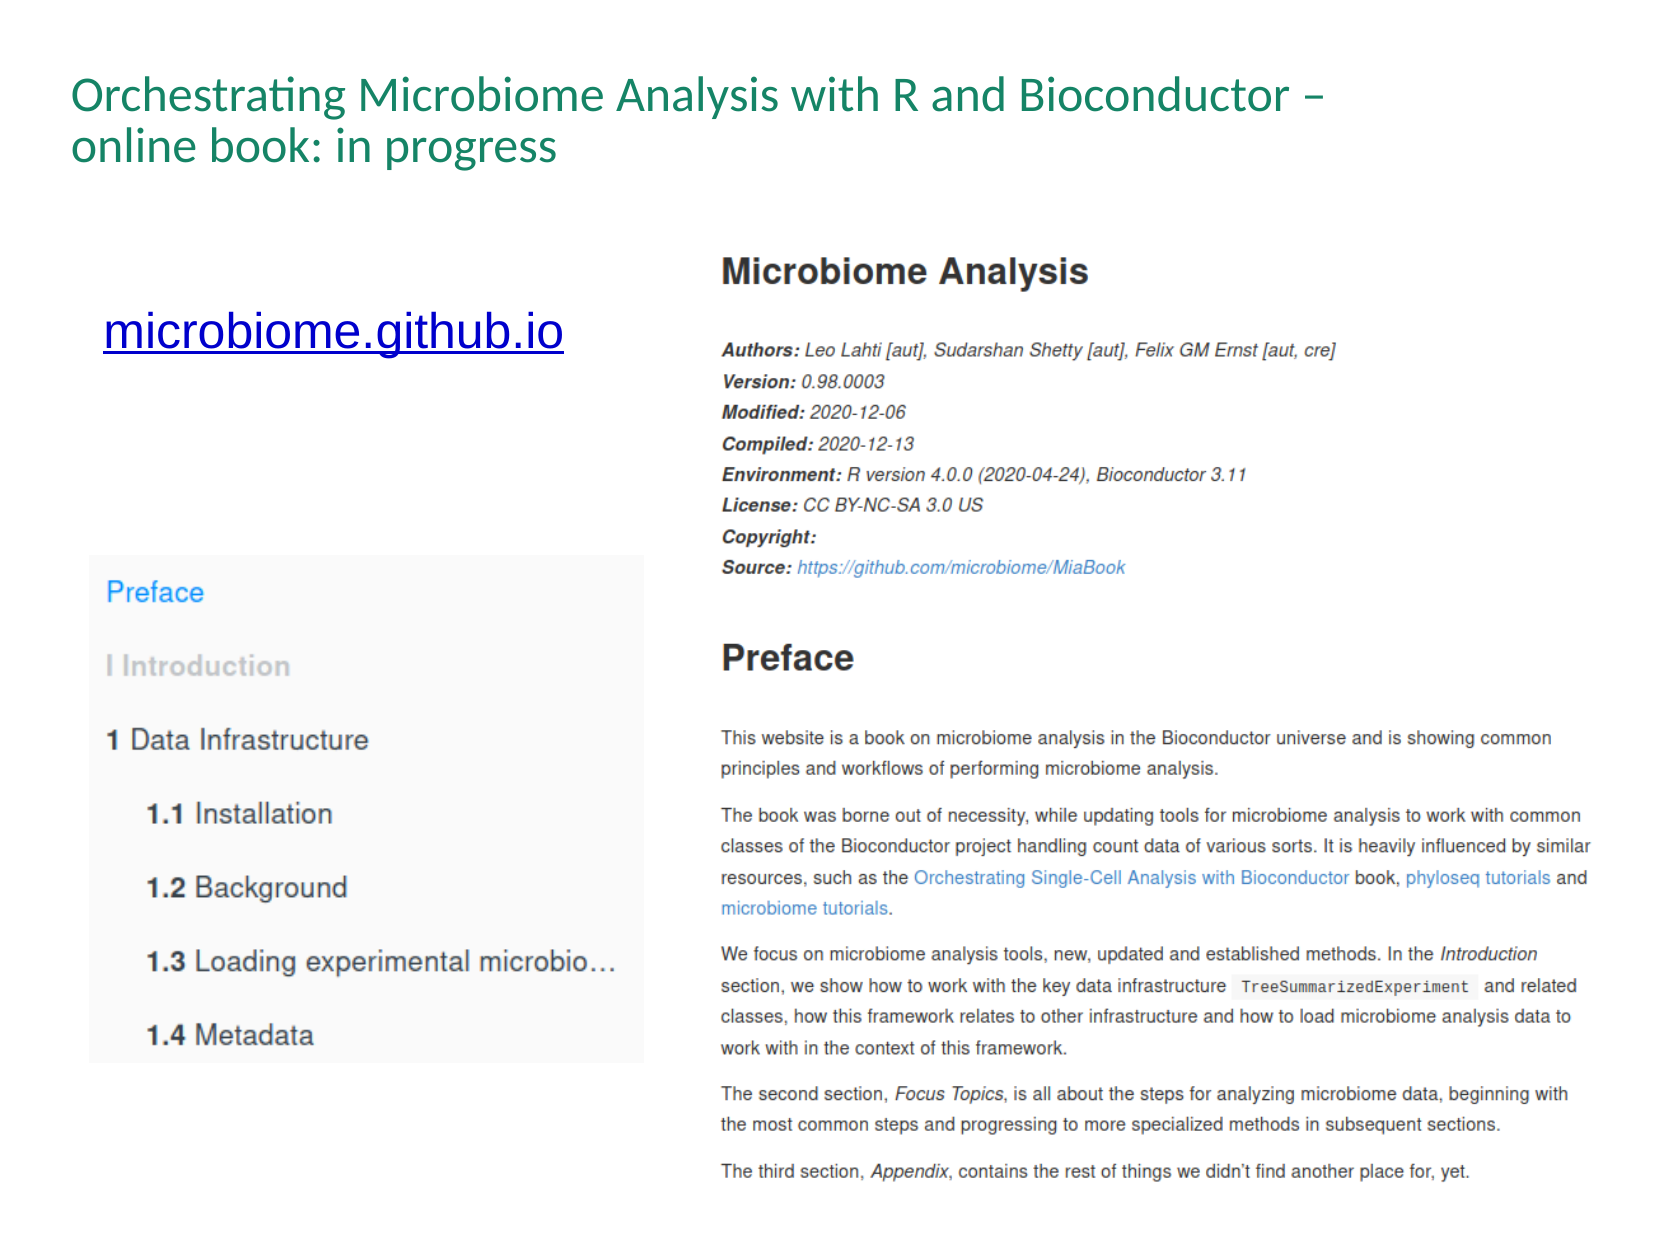

# Orchestrating Microbiome Analysis with R and Bioconductor – online book: in progress
microbiome.github.io